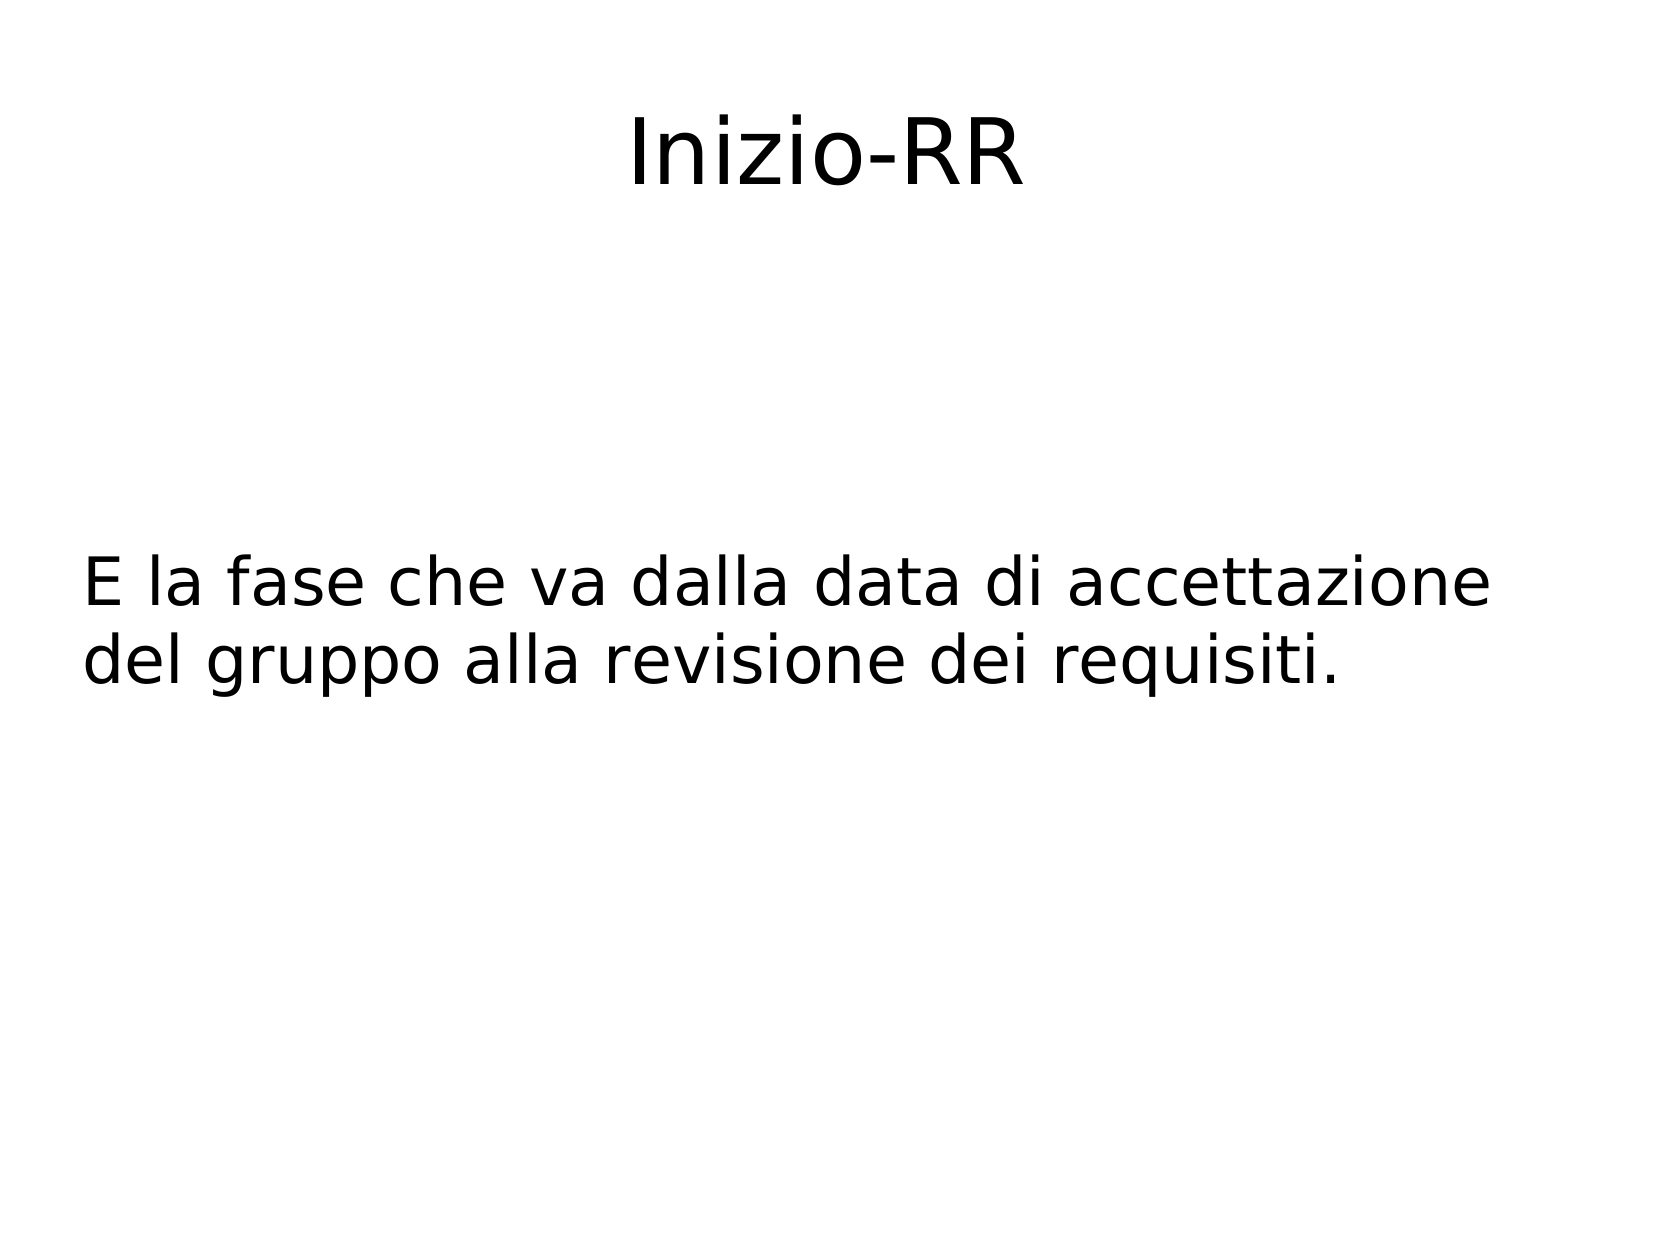

# Inizio-RR
E la fase che va dalla data di accettazione del gruppo alla revisione dei requisiti.